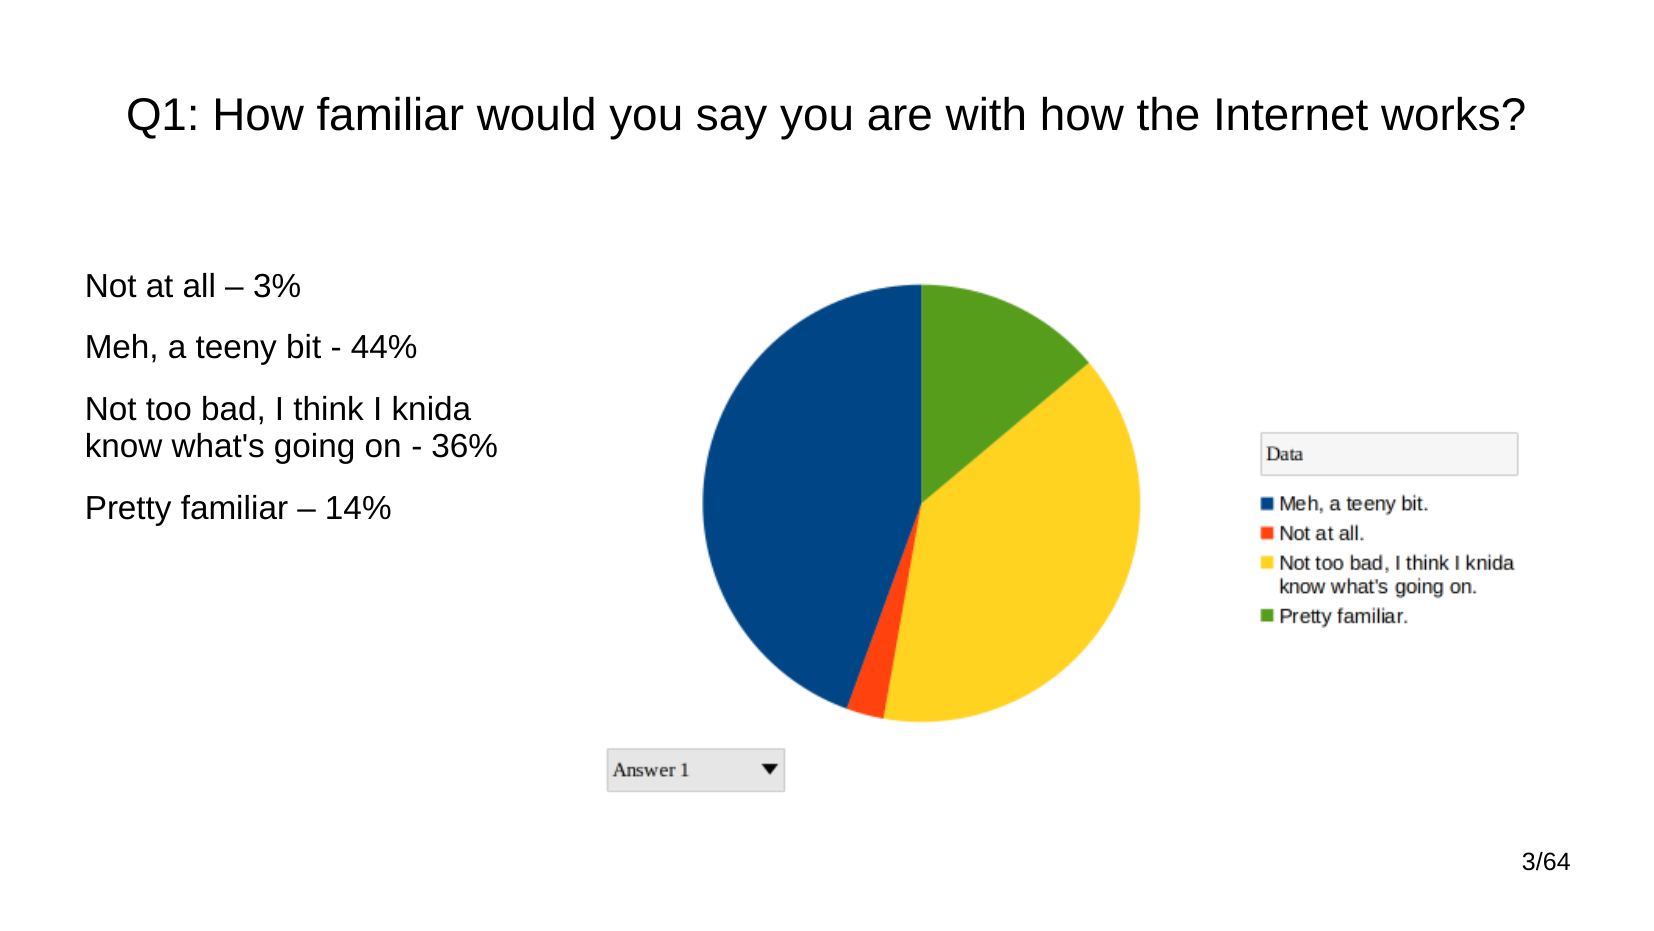

# Q1: How familiar would you say you are with how the Internet works?
Not at all – 3%
Meh, a teeny bit - 44%
Not too bad, I think I knida know what's going on - 36%
Pretty familiar – 14%
3